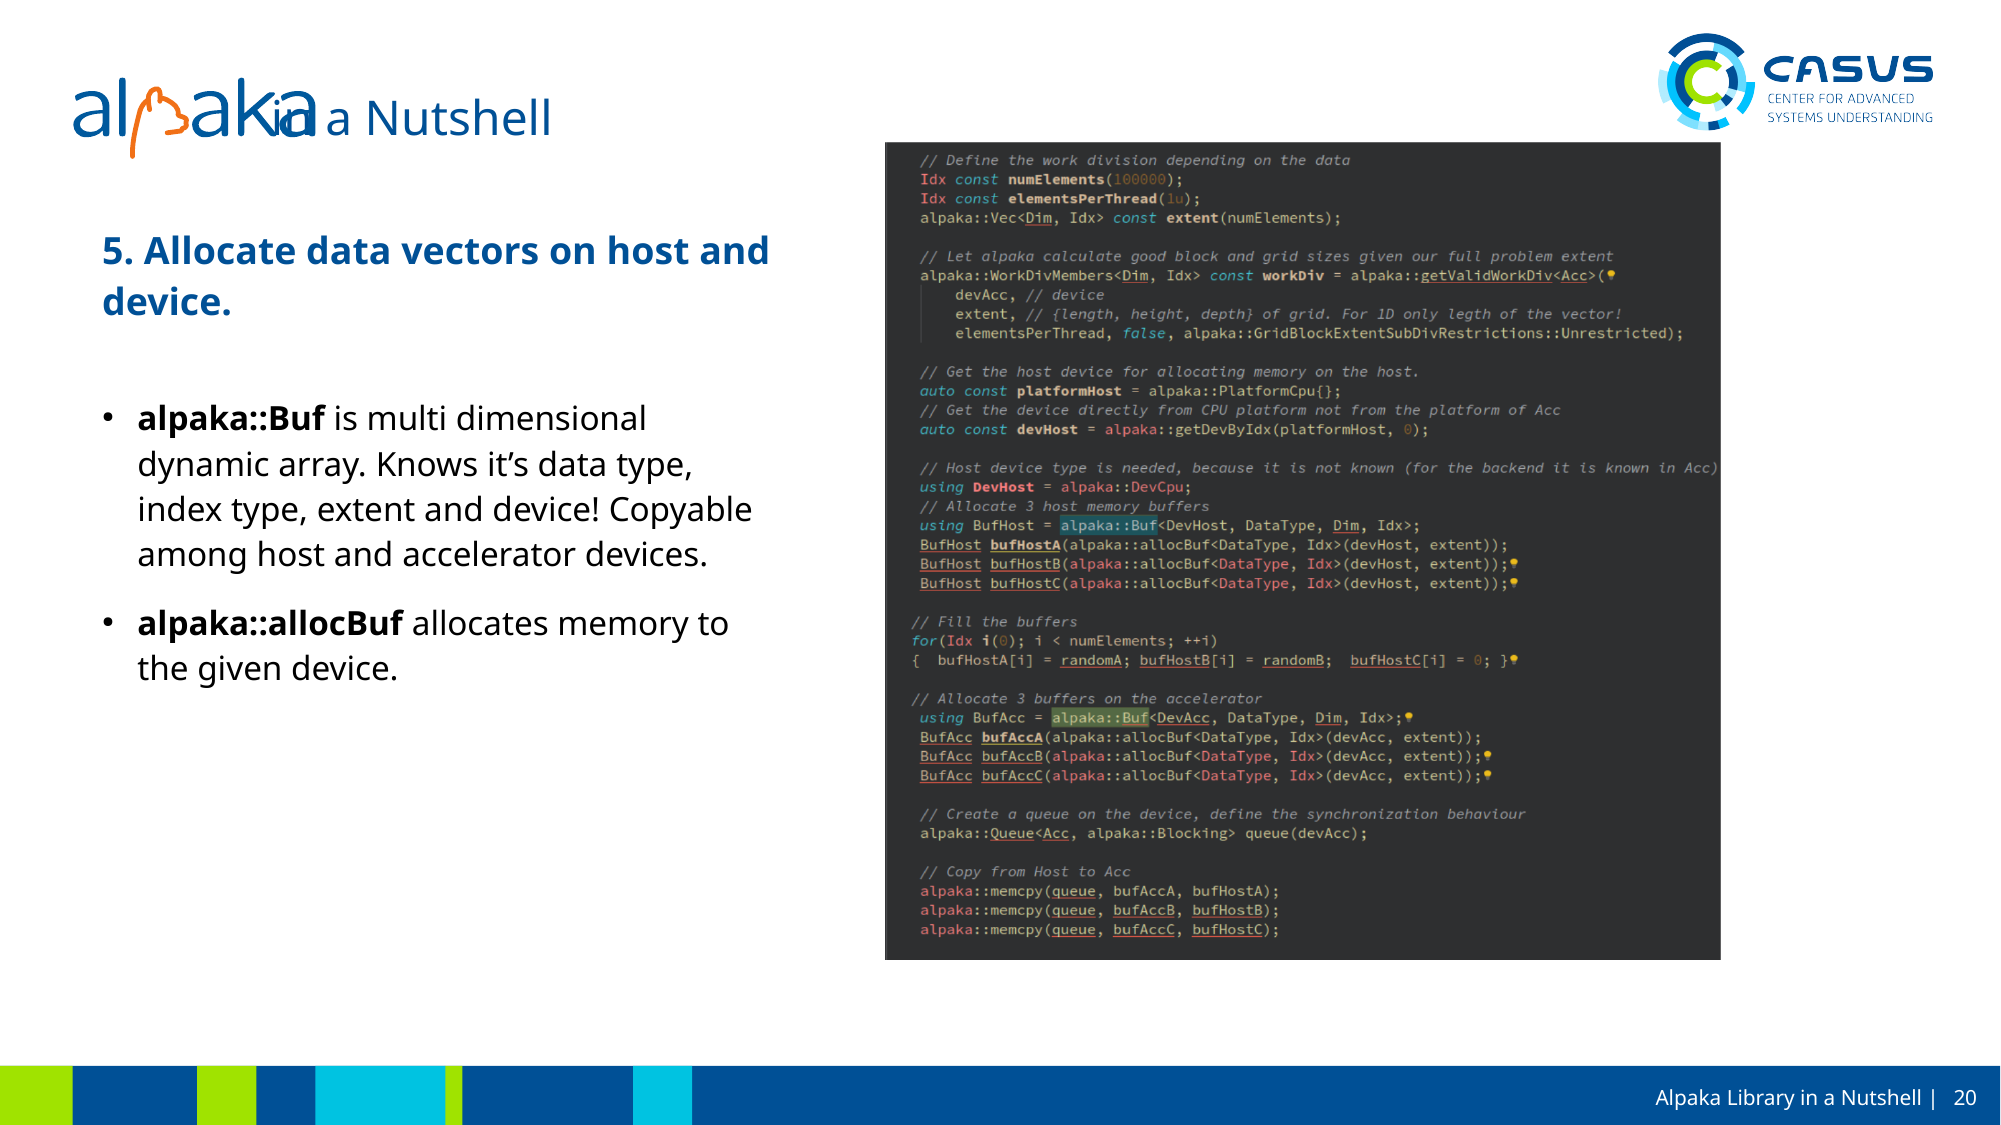

#
 in a Nutshell
5. Allocate data vectors on host and device.
alpaka::Buf is multi dimensional dynamic array. Knows it’s data type, index type, extent and device! Copyable among host and accelerator devices.
alpaka::allocBuf allocates memory to the given device.
Alpaka Library in a Nutshell
20